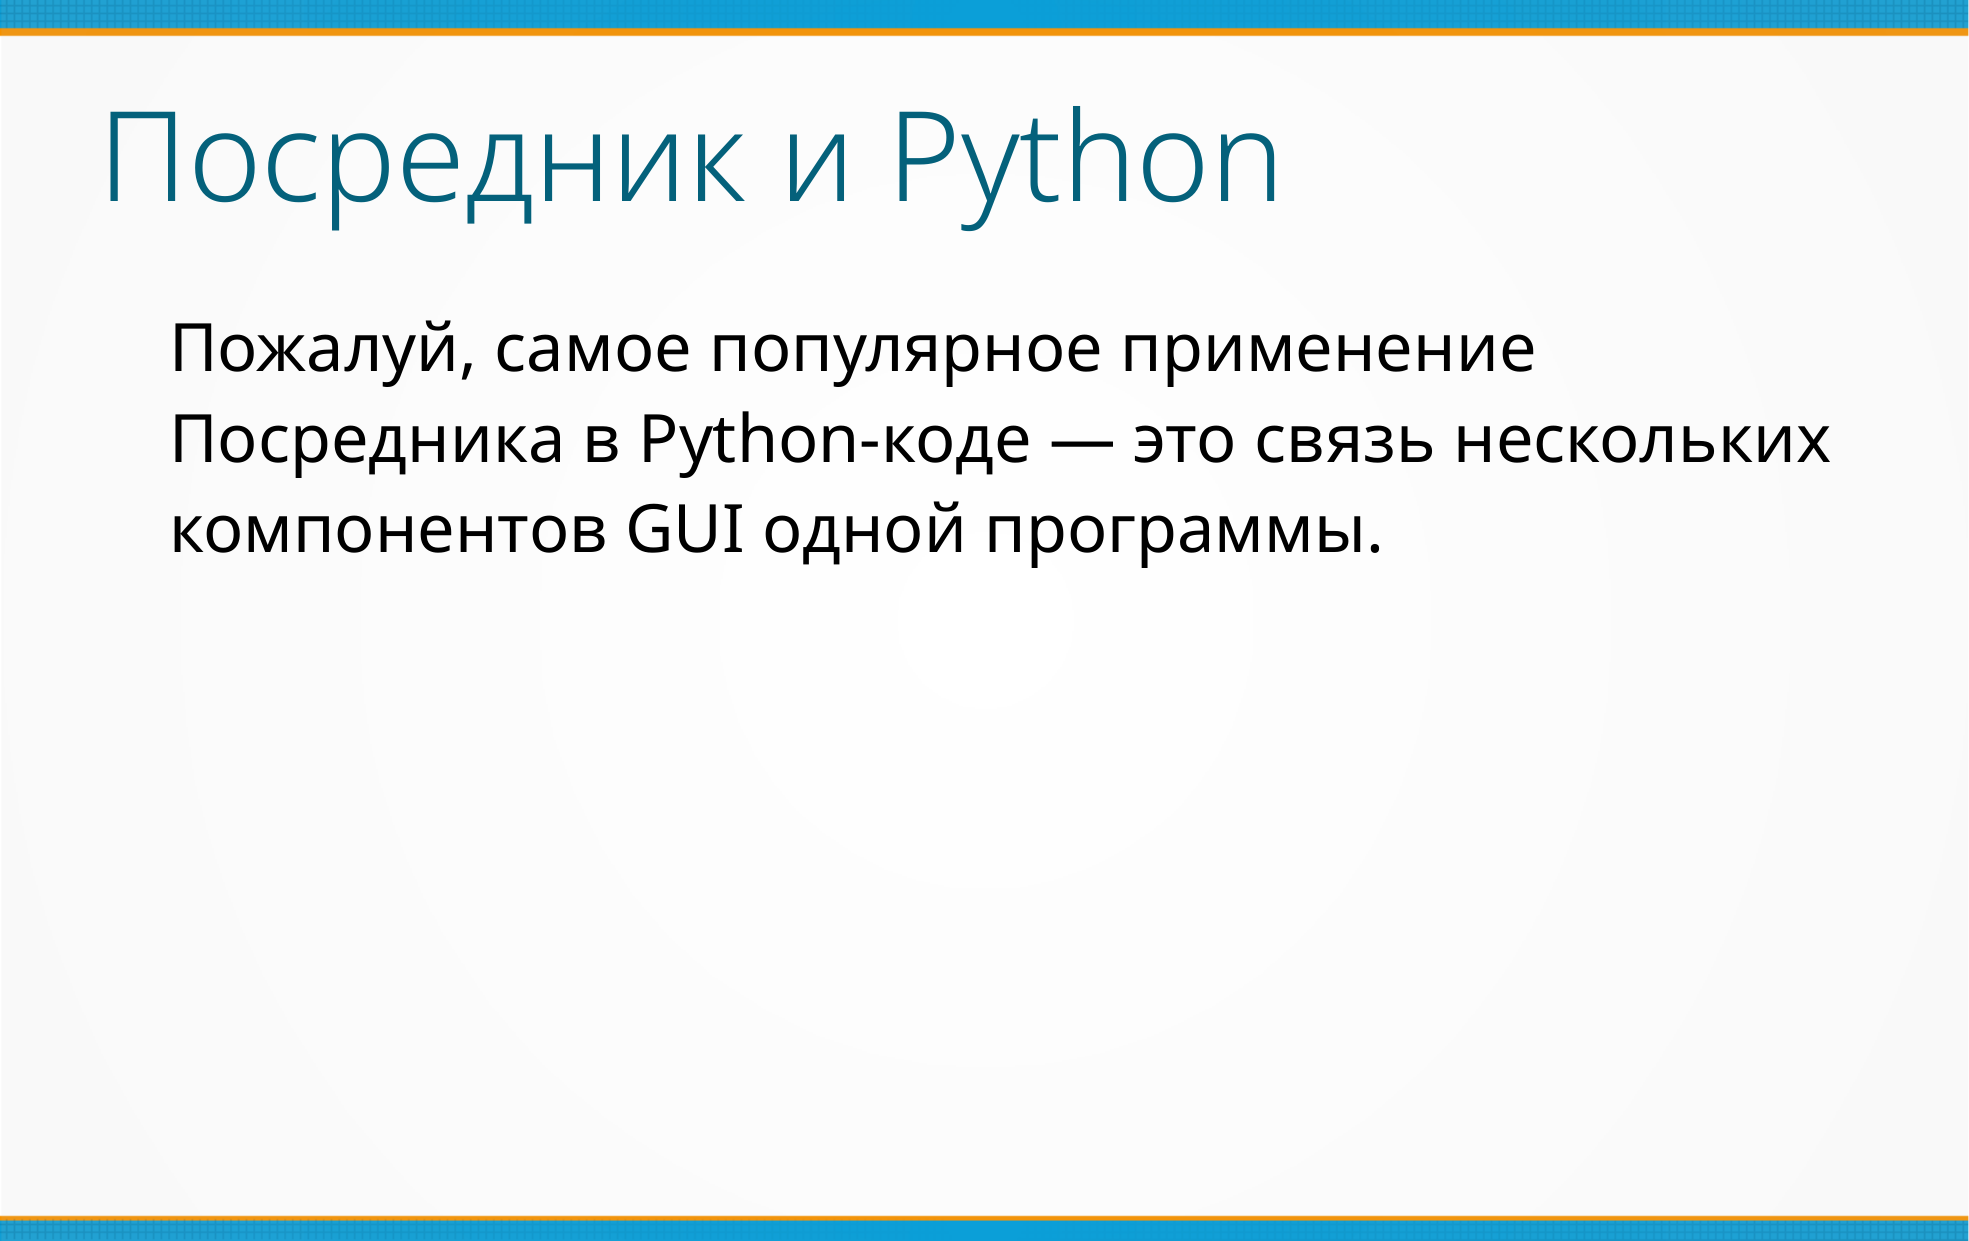

# Посредник и Python
Пожалуй, самое популярное применение Посредника в Python-коде — это связь нескольких компонентов GUI одной программы.